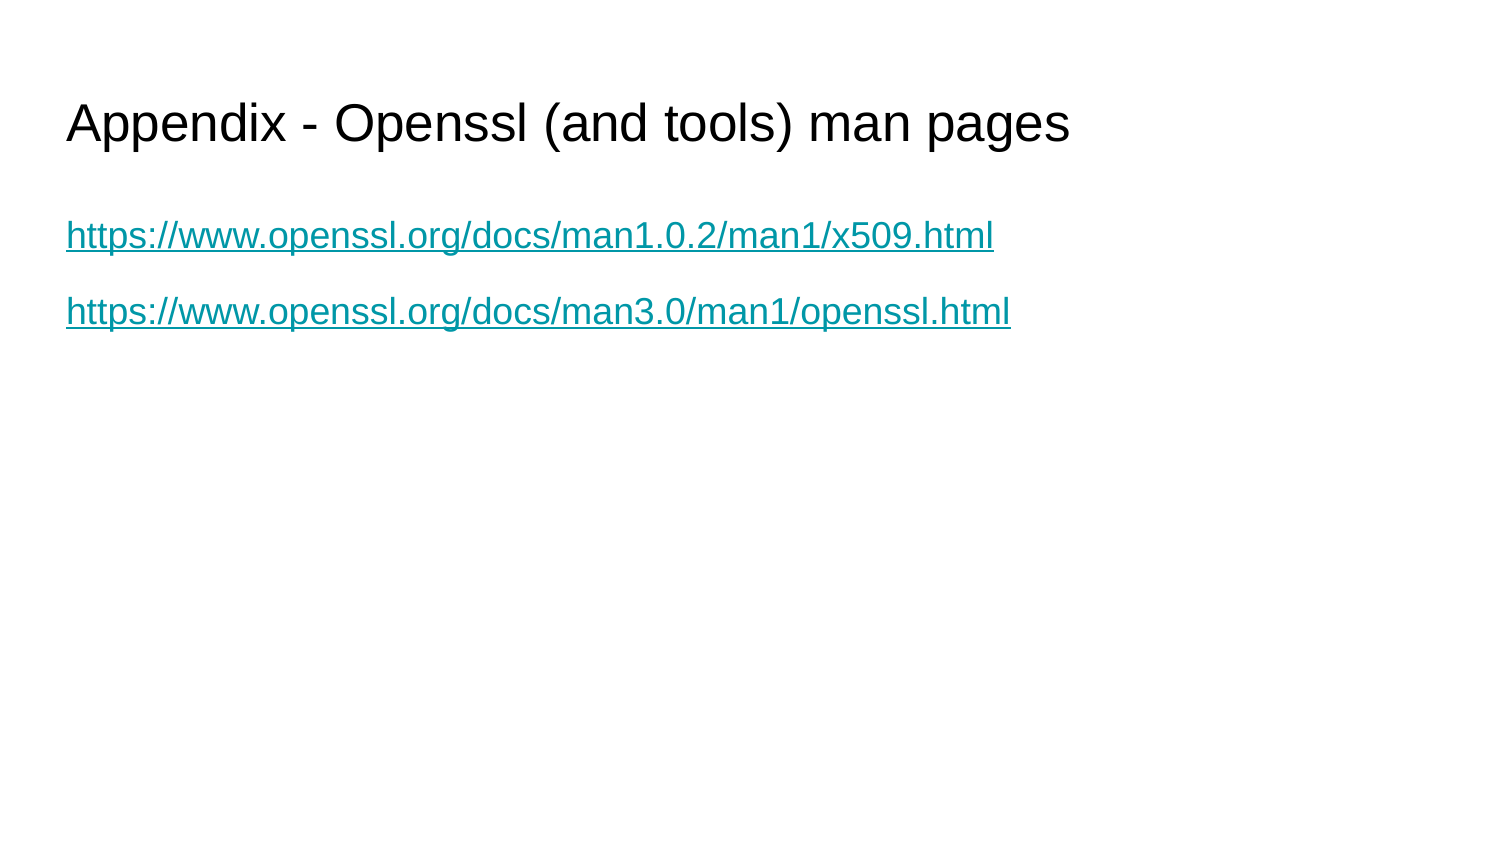

# Appendix - Openssl (and tools) man pages
https://www.openssl.org/docs/man1.0.2/man1/x509.html
https://www.openssl.org/docs/man3.0/man1/openssl.html